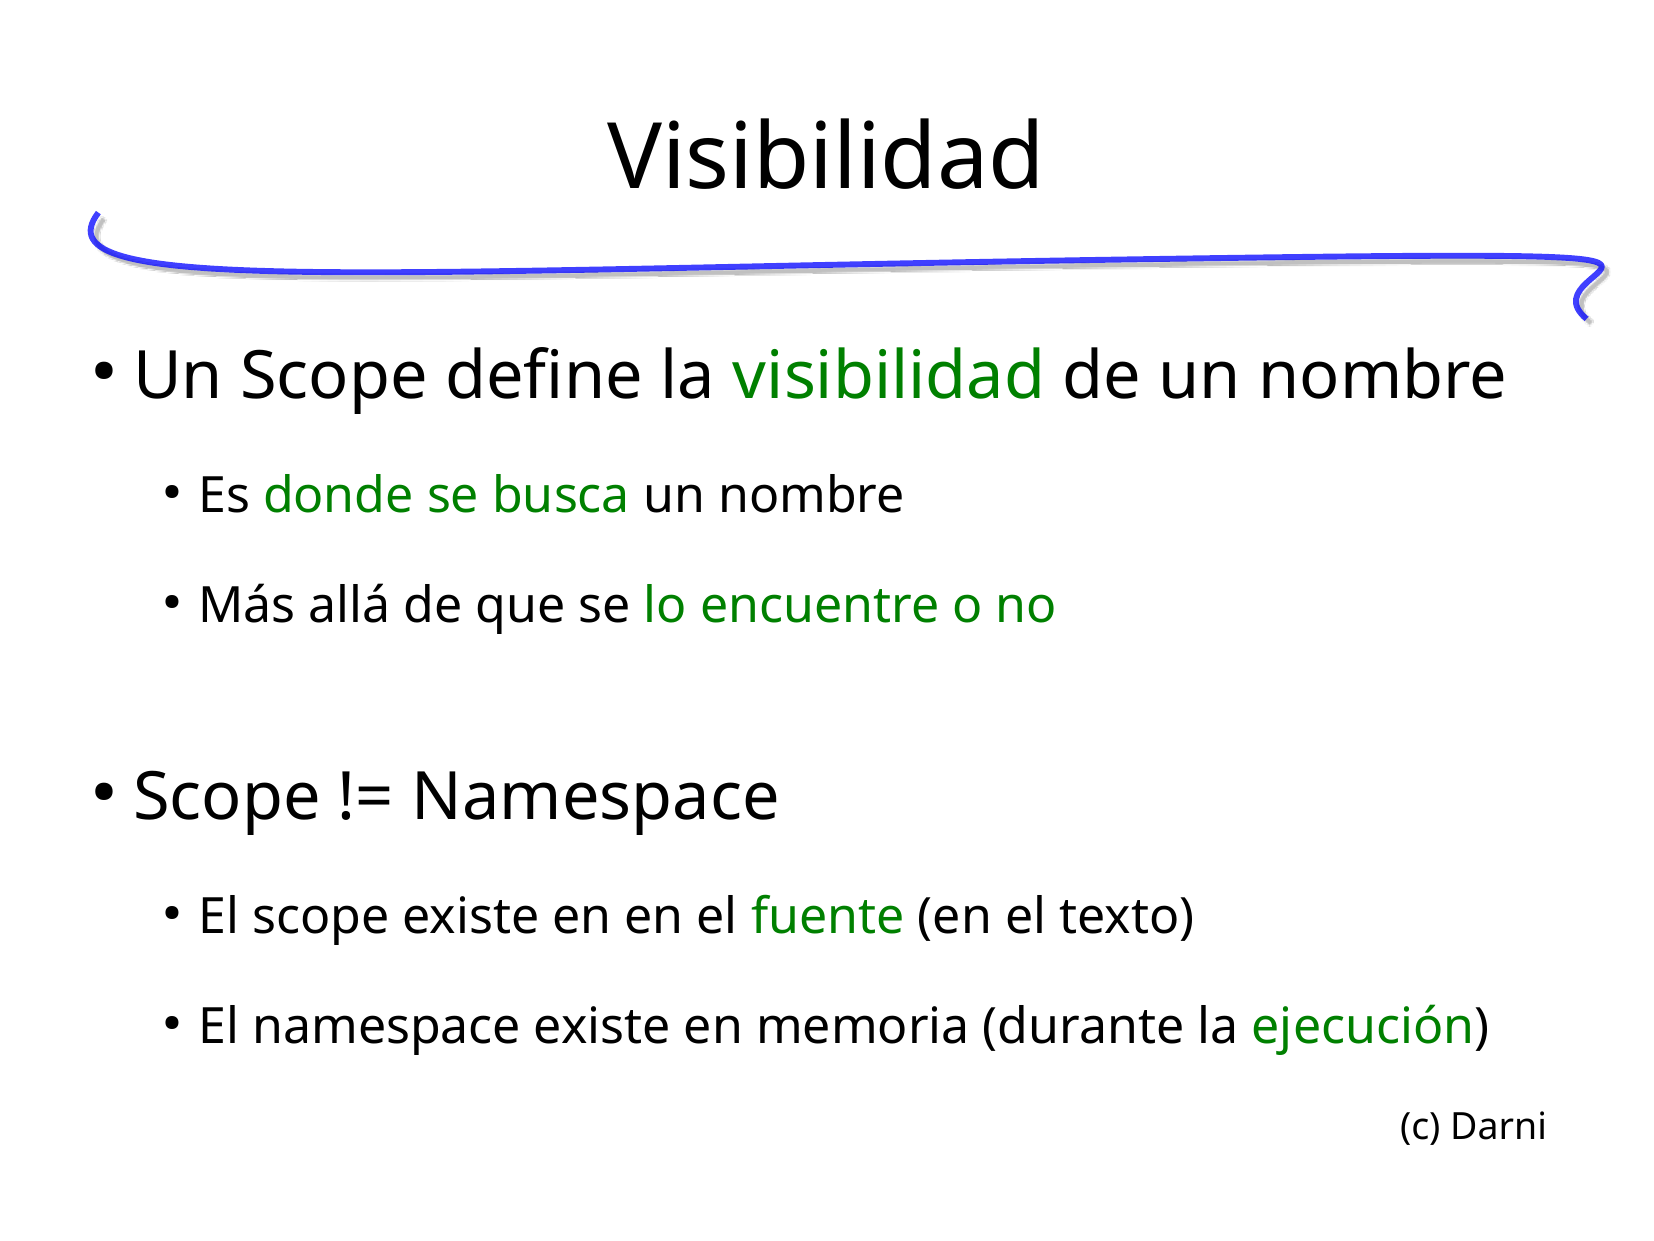

Visibilidad
# Un Scope define la visibilidad de un nombre
Es donde se busca un nombre
Más allá de que se lo encuentre o no
 Scope != Namespace
El scope existe en en el fuente (en el texto)
El namespace existe en memoria (durante la ejecución)
(c) Darni